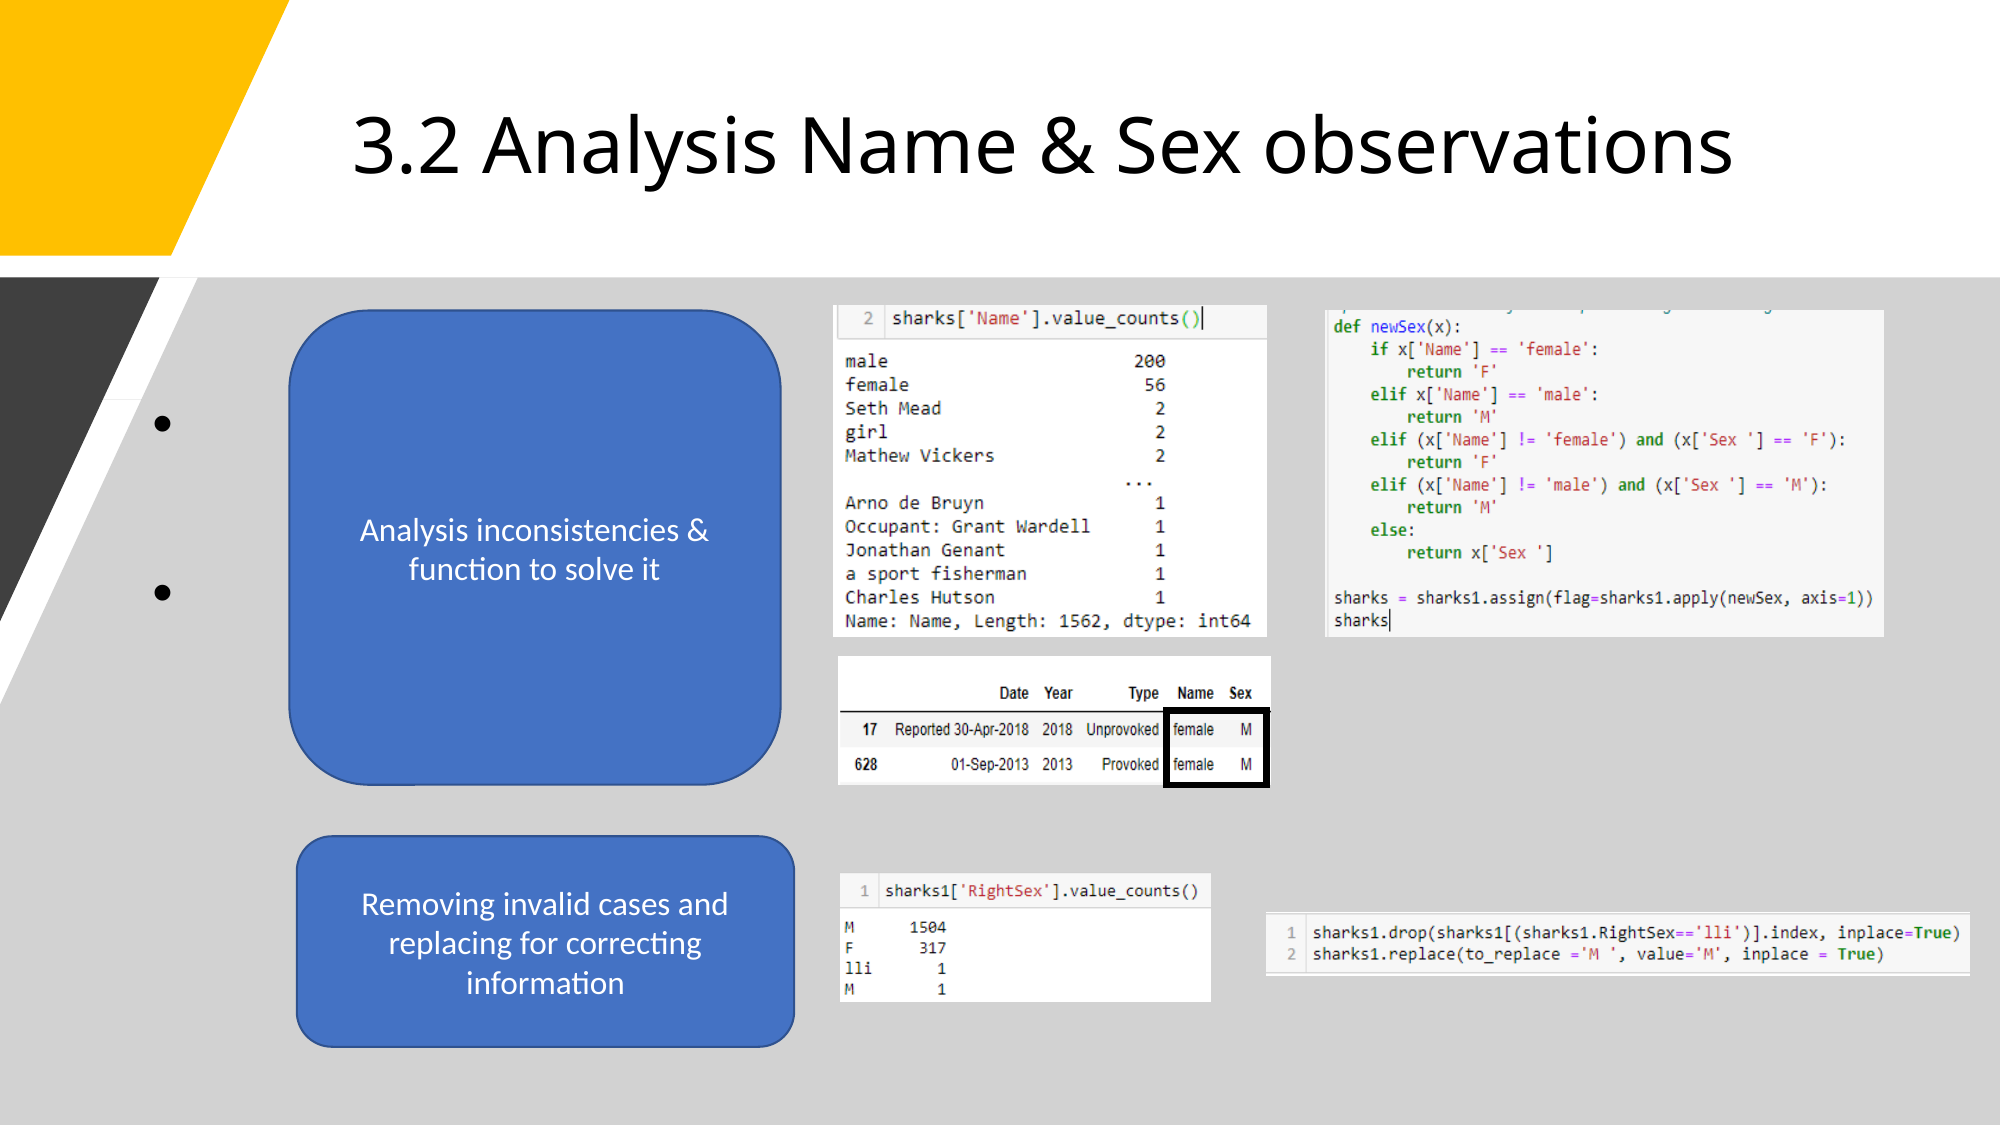

# 3.2 Analysis Name & Sex observations
Analysis inconsistencies & function to solve it
Removing invalid cases and replacing for correcting information